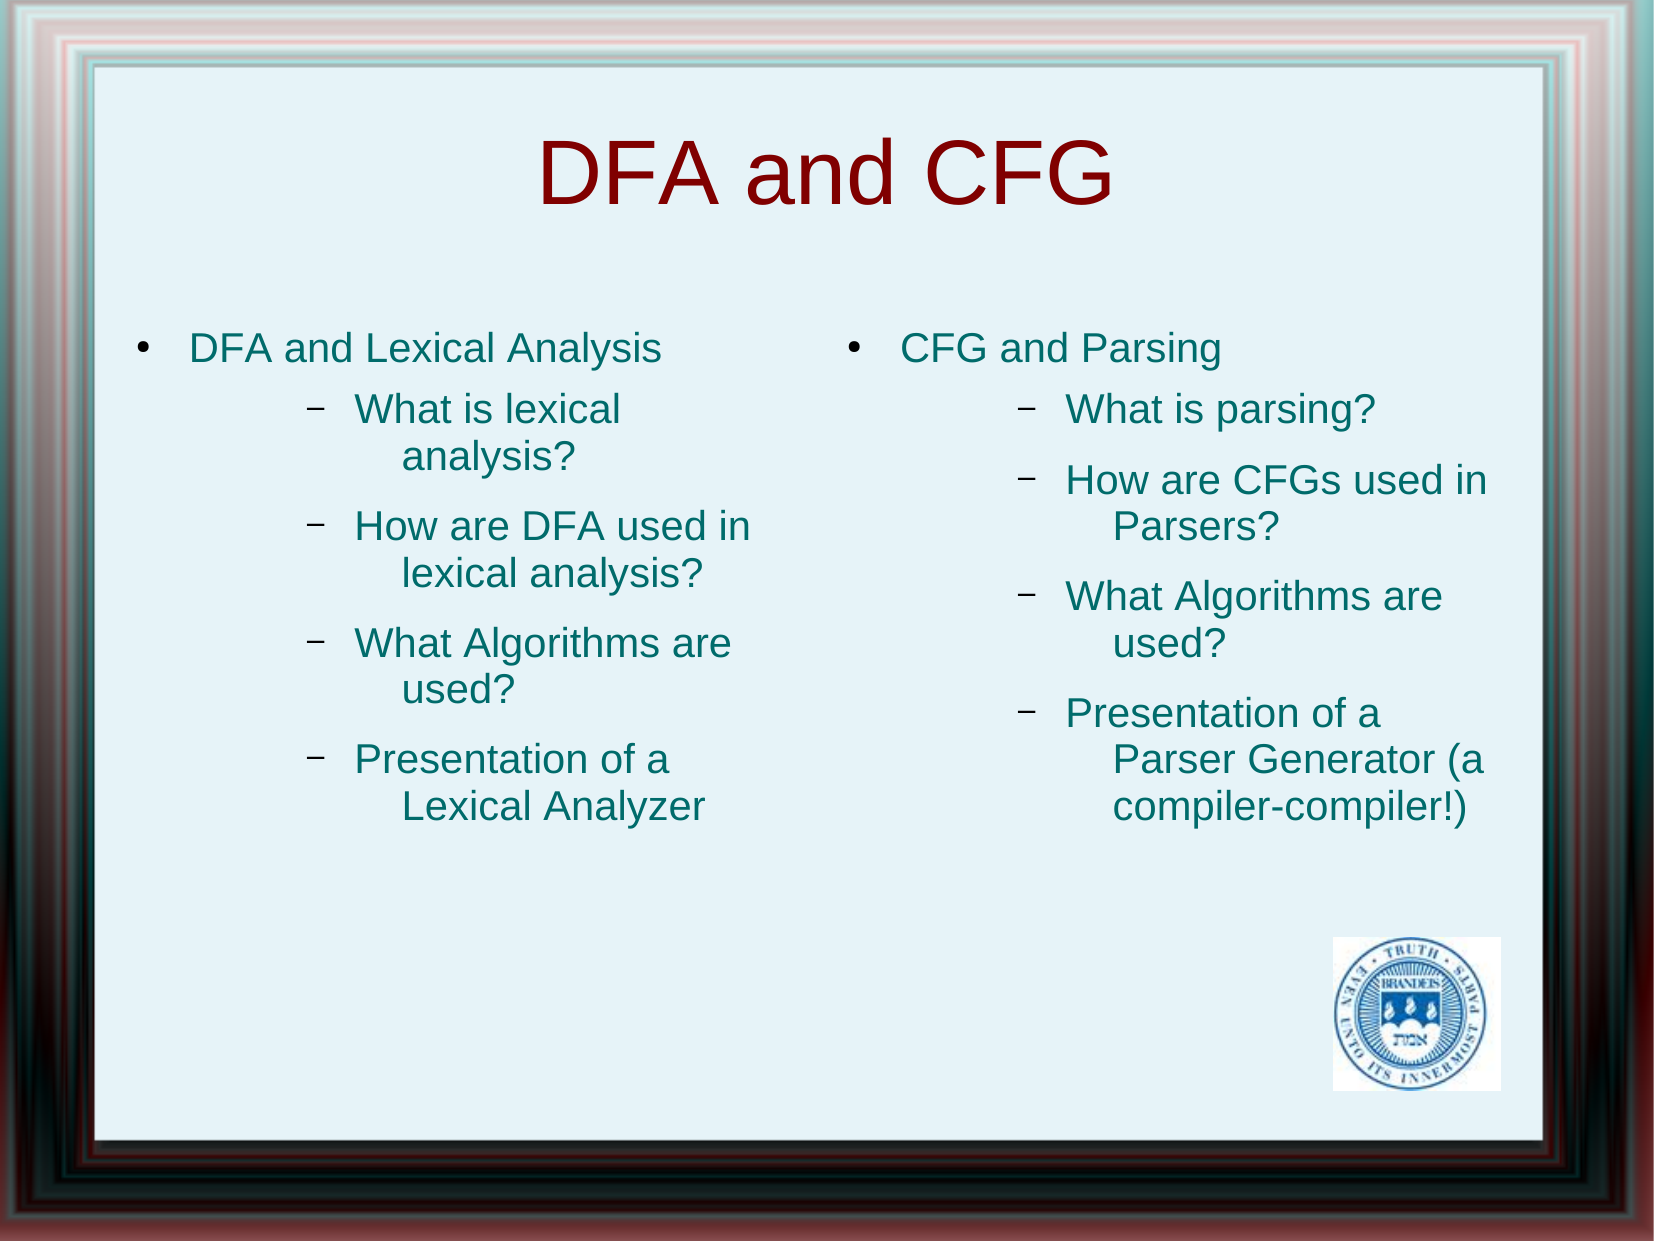

# DFA and CFG
DFA and Lexical Analysis
What is lexical analysis?
How are DFA used in lexical analysis?
What Algorithms are used?
Presentation of a Lexical Analyzer
CFG and Parsing
What is parsing?
How are CFGs used in Parsers?
What Algorithms are used?
Presentation of a Parser Generator (a compiler-compiler!)